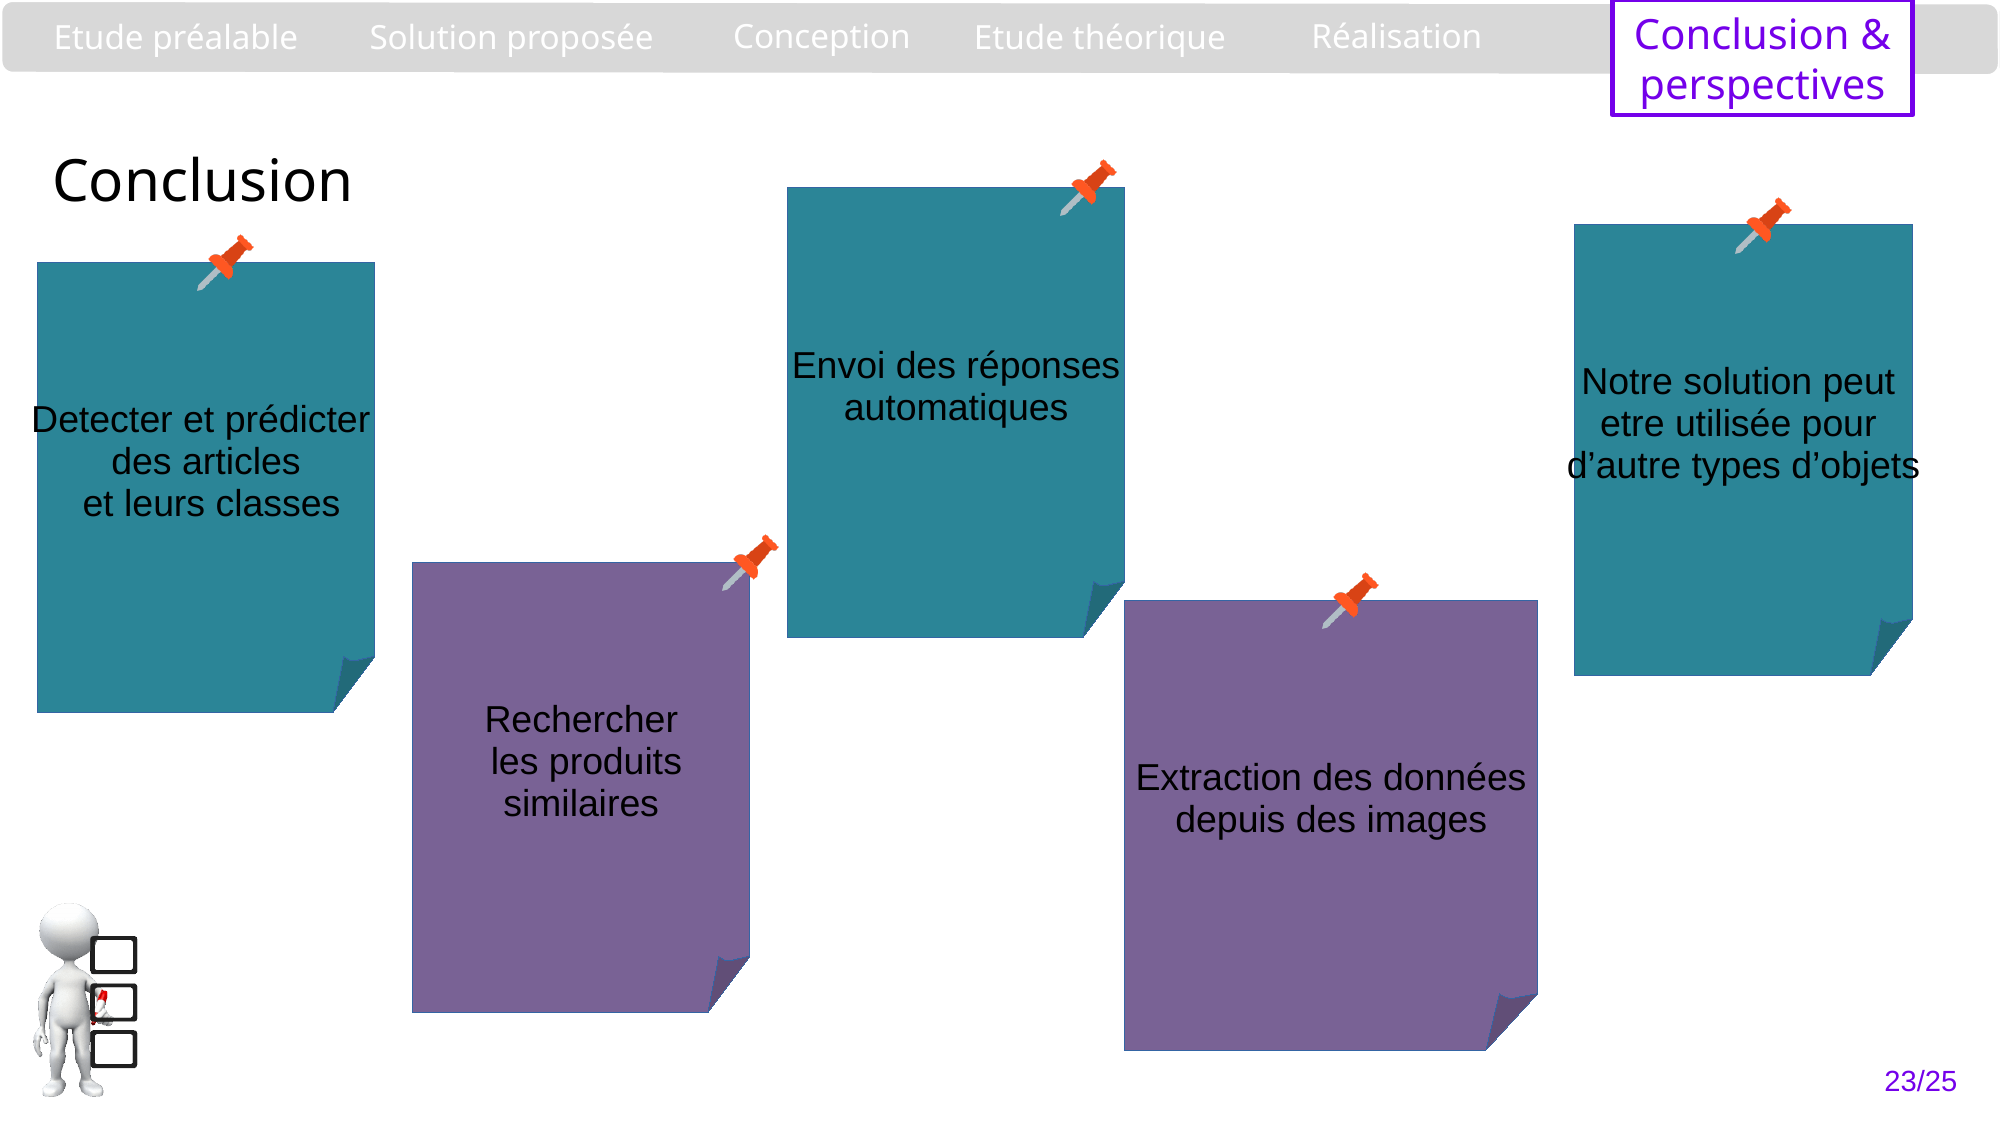

Conclusion & perspectives
Conception
Réalisation
Etude préalable
Solution proposée
Etude théorique
Training Set Generation
Introduction
Conclusion
Envoi des réponses
automatiques
Notre solution peut
etre utilisée pour
d’autre types d’objets
Detecter et prédicter
des articles
 et leurs classes
Rechercher
 les produits
similaires
Extraction des données
depuis des images
Une image vaut mille mots